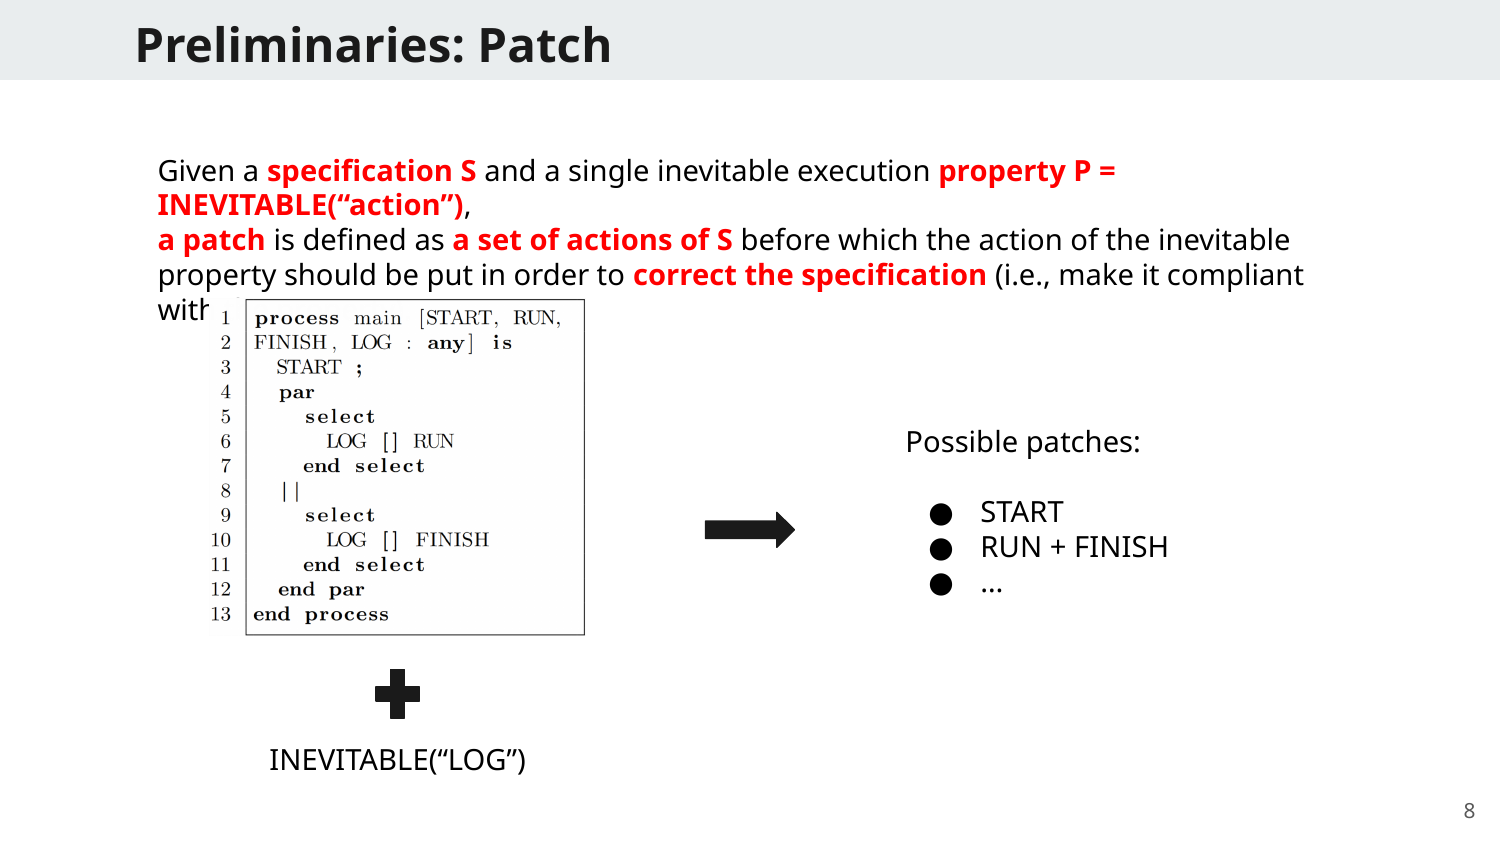

# Preliminaries: Patch
Given a specification S and a single inevitable execution property P = INEVITABLE(“action”),
a patch is defined as a set of actions of S before which the action of the inevitable property should be put in order to correct the specification (i.e., make it compliant with the property).
Possible patches:
START
RUN + FINISH
…
INEVITABLE(“LOG”)